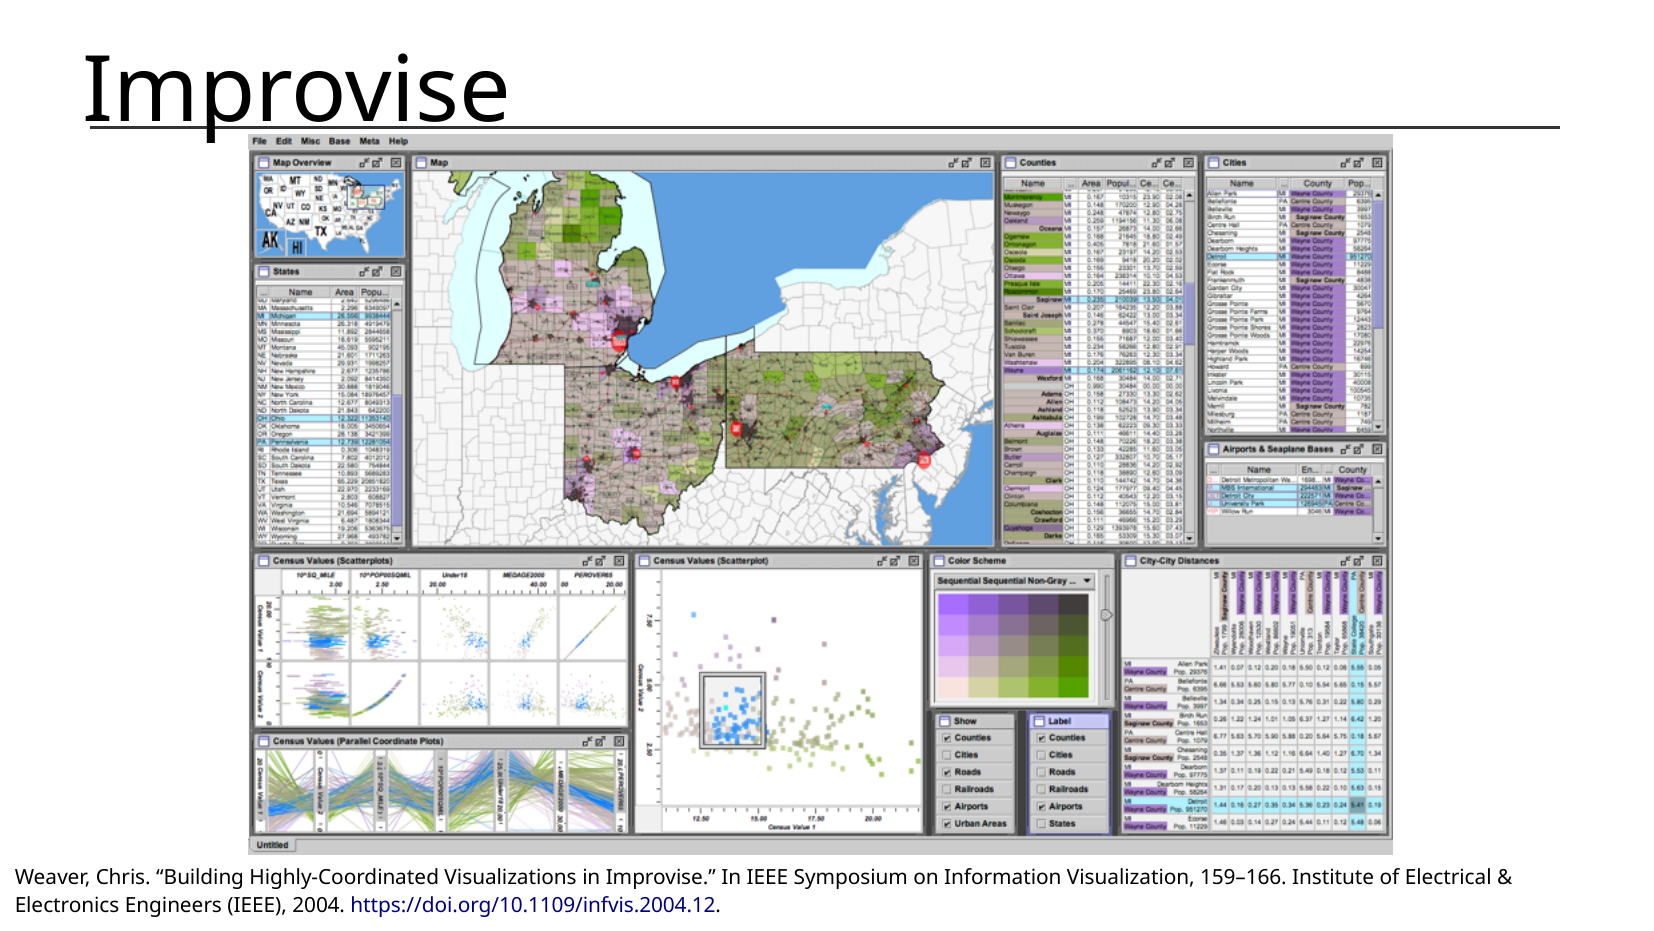

# Improvise
Weaver, Chris. “Building Highly-Coordinated Visualizations in Improvise.” In IEEE Symposium on Information Visualization, 159–166. Institute of Electrical & Electronics Engineers (IEEE), 2004. https://doi.org/10.1109/infvis.2004.12.